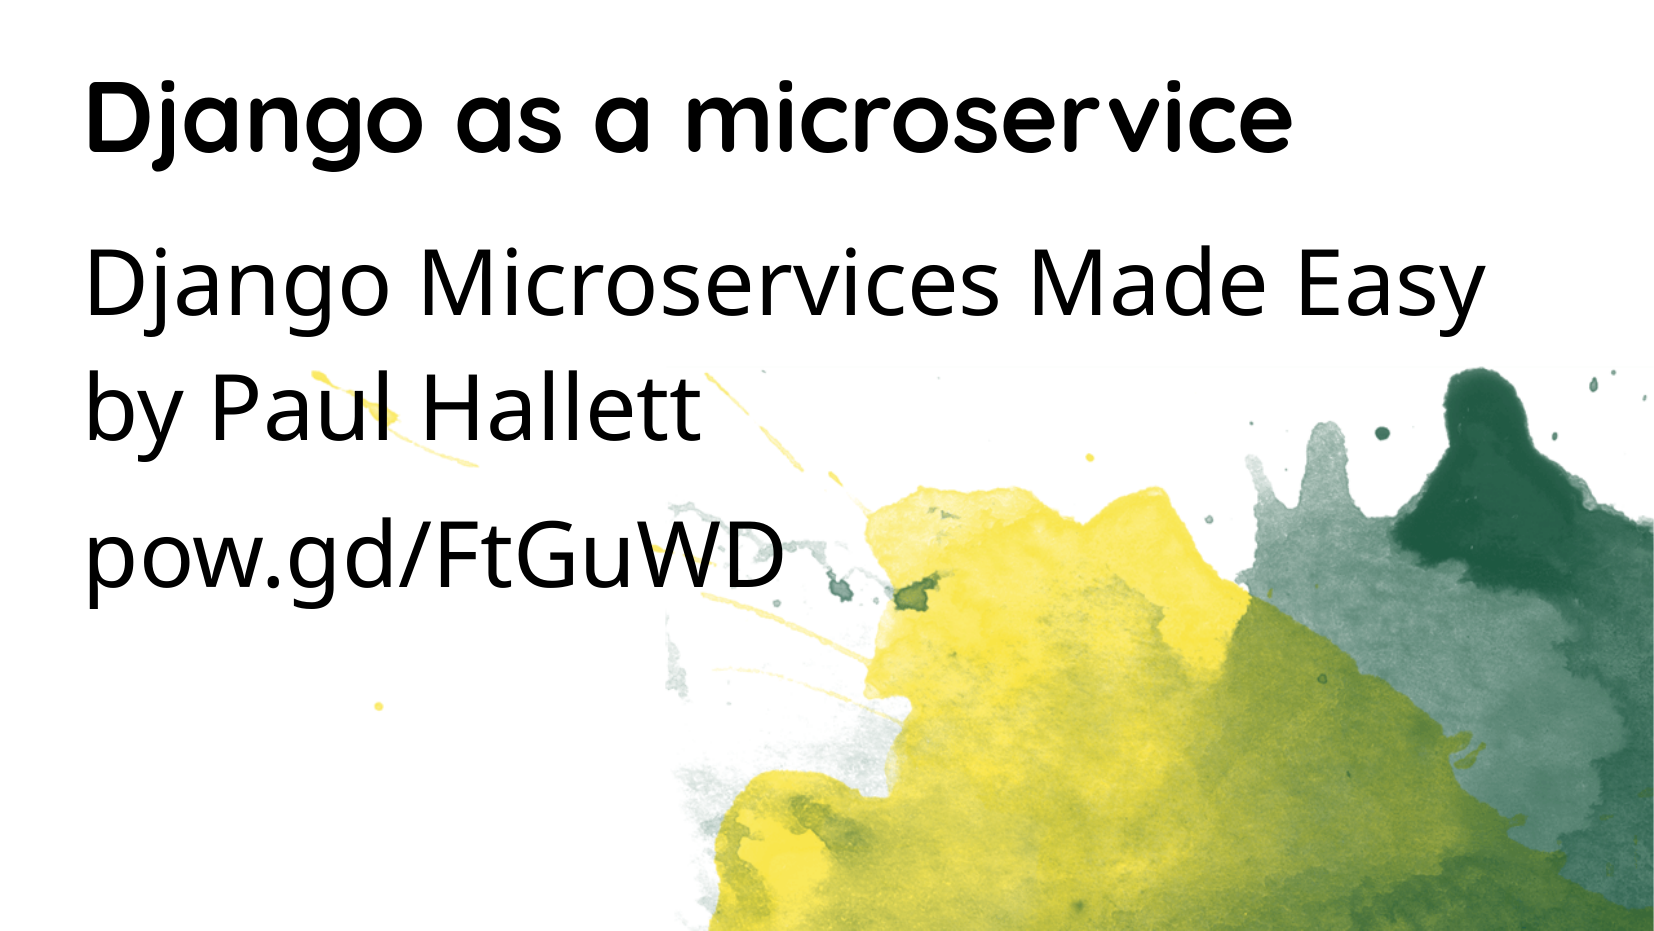

# Django as a microservice
Django Microservices Made Easy
by Paul Hallett
pow.gd/FtGuWD